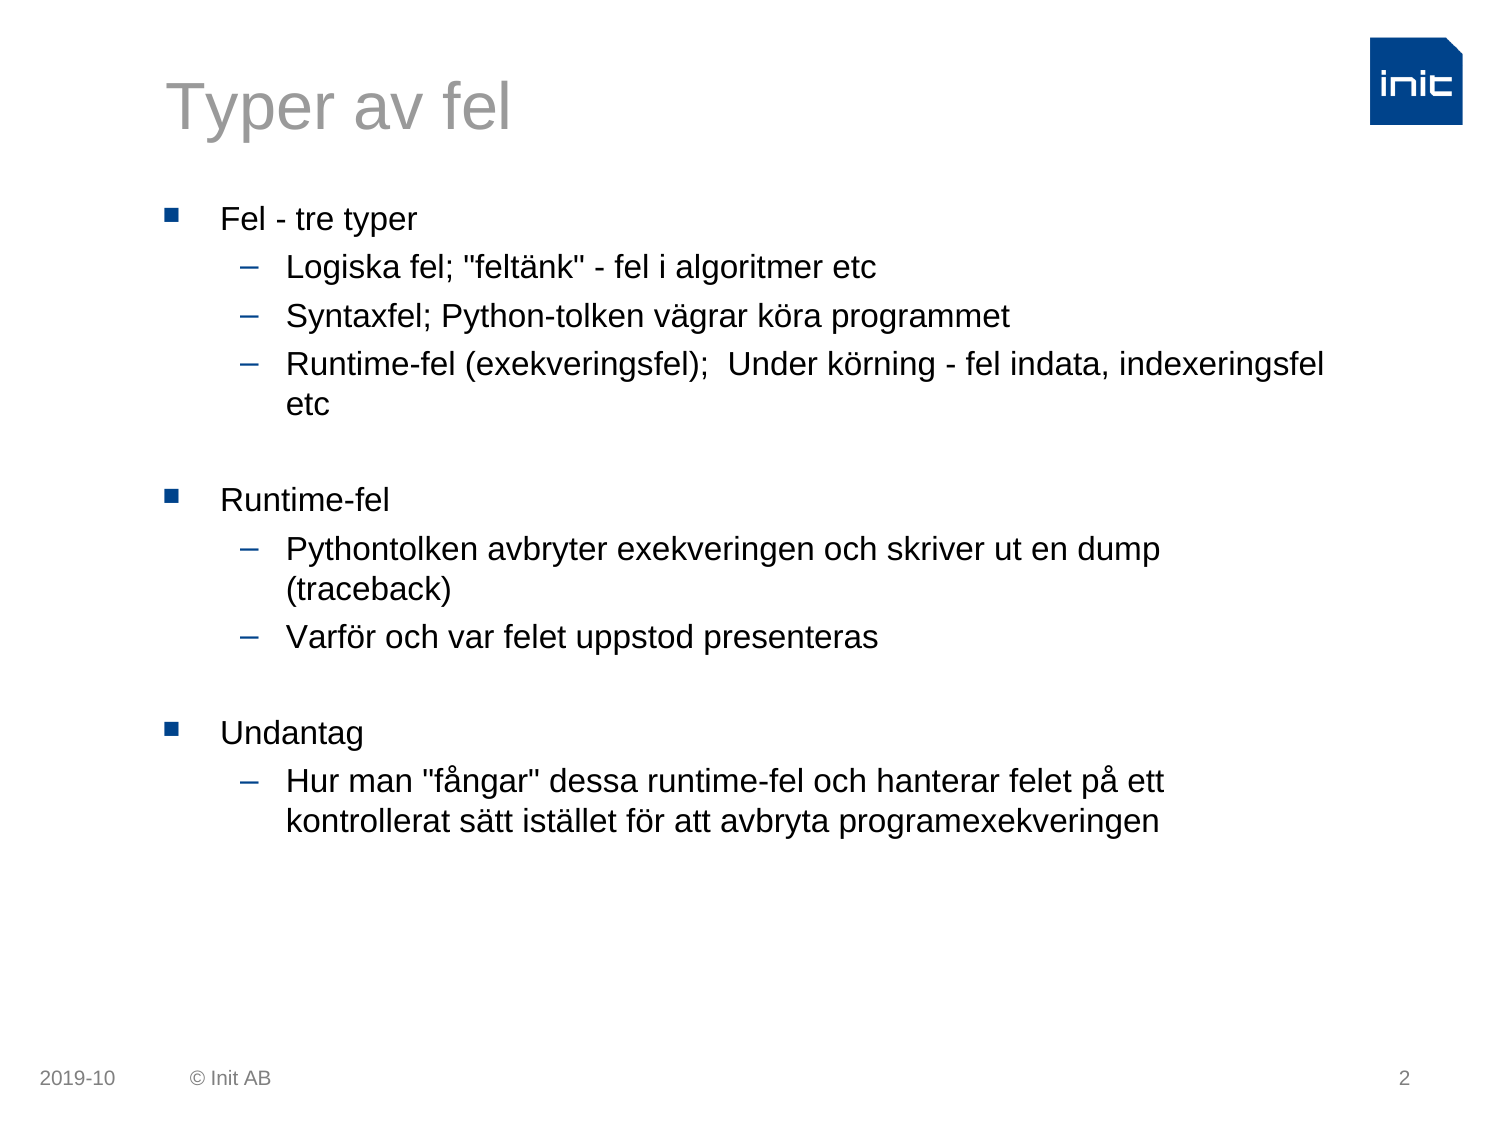

Typer av fel
Fel - tre typer
Logiska fel; "feltänk" - fel i algoritmer etc
Syntaxfel; Python-tolken vägrar köra programmet
Runtime-fel (exekveringsfel); Under körning - fel indata, indexeringsfel etc
Runtime-fel
Pythontolken avbryter exekveringen och skriver ut en dump (traceback)
Varför och var felet uppstod presenteras
Undantag
Hur man "fångar" dessa runtime-fel och hanterar felet på ett kontrollerat sätt istället för att avbryta programexekveringen
2019-10
© Init AB